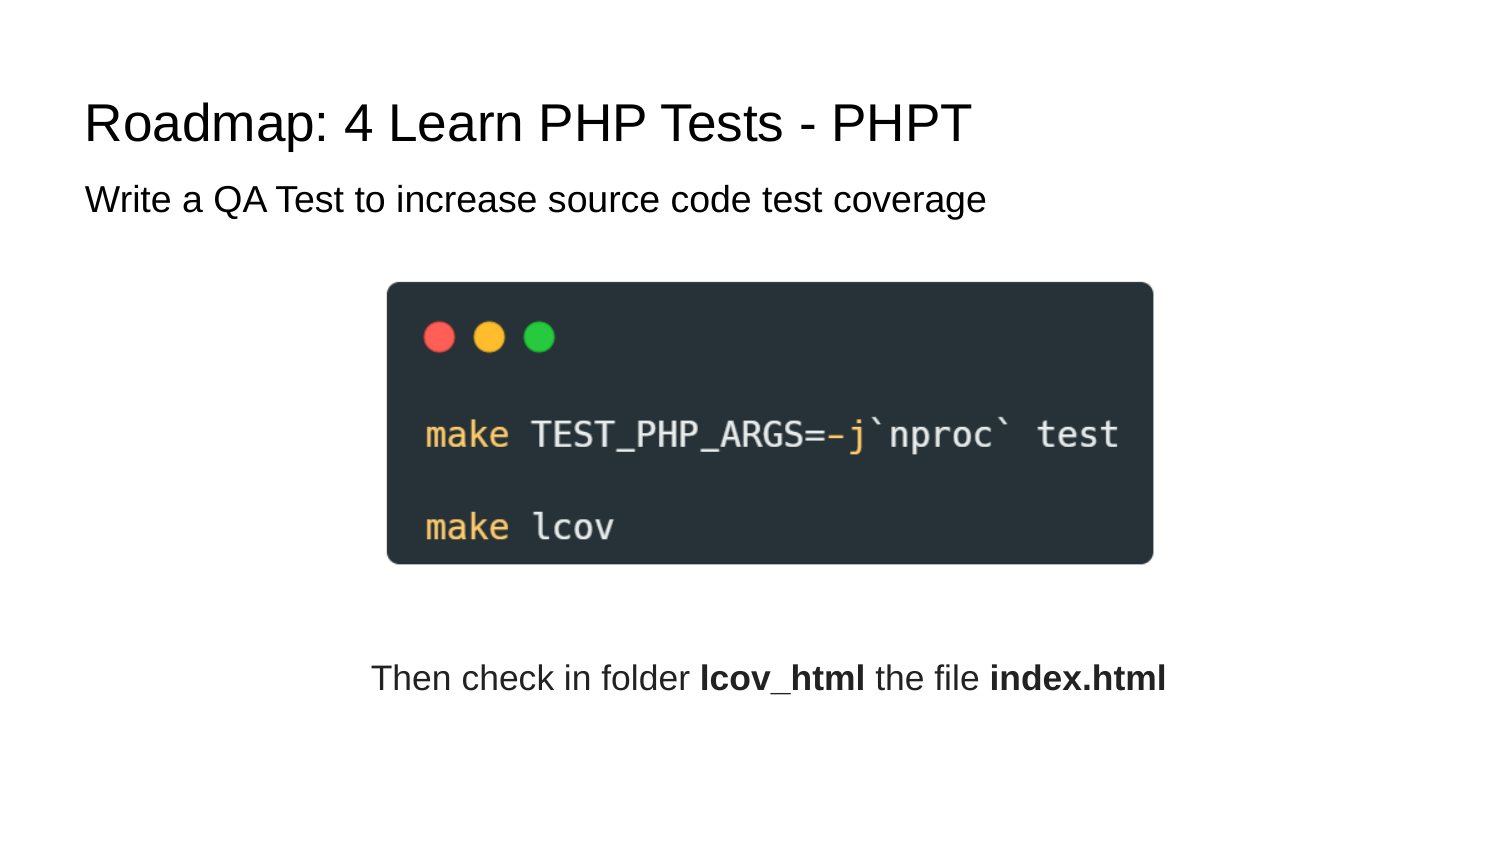

# Roadmap: 4 Learn PHP Tests - PHPT
Write a QA Test to increase source code test coverage
Then check in folder lcov_html the file index.html